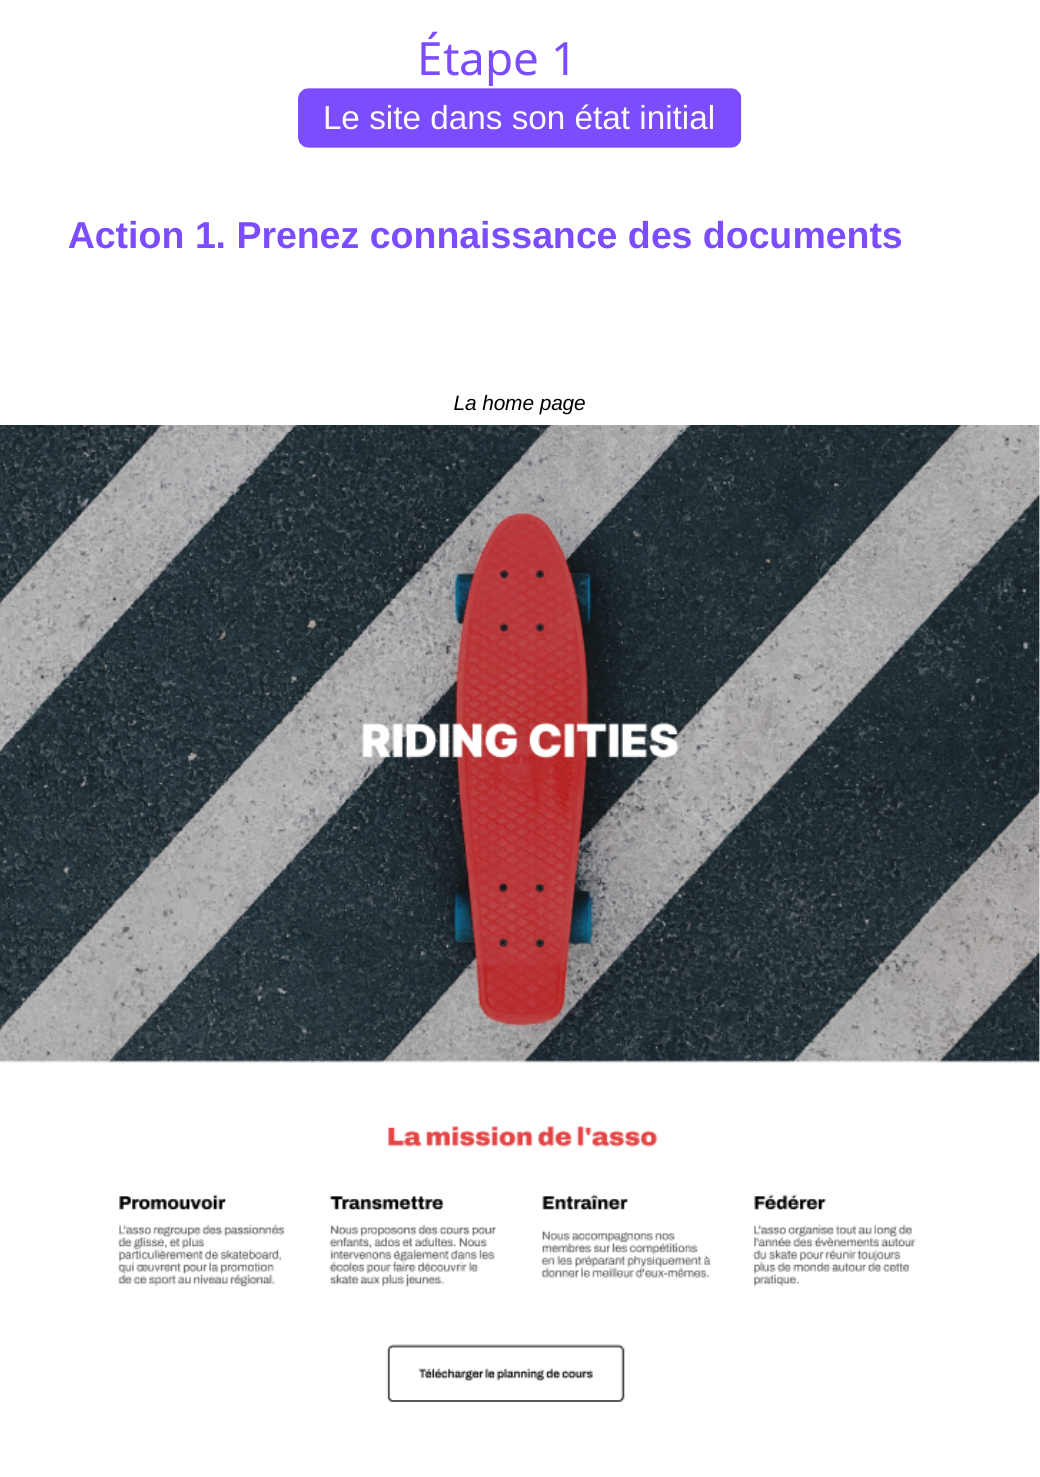

# Étape 1
Le site dans son état initial
Action 1. Prenez connaissance des documents
La home page